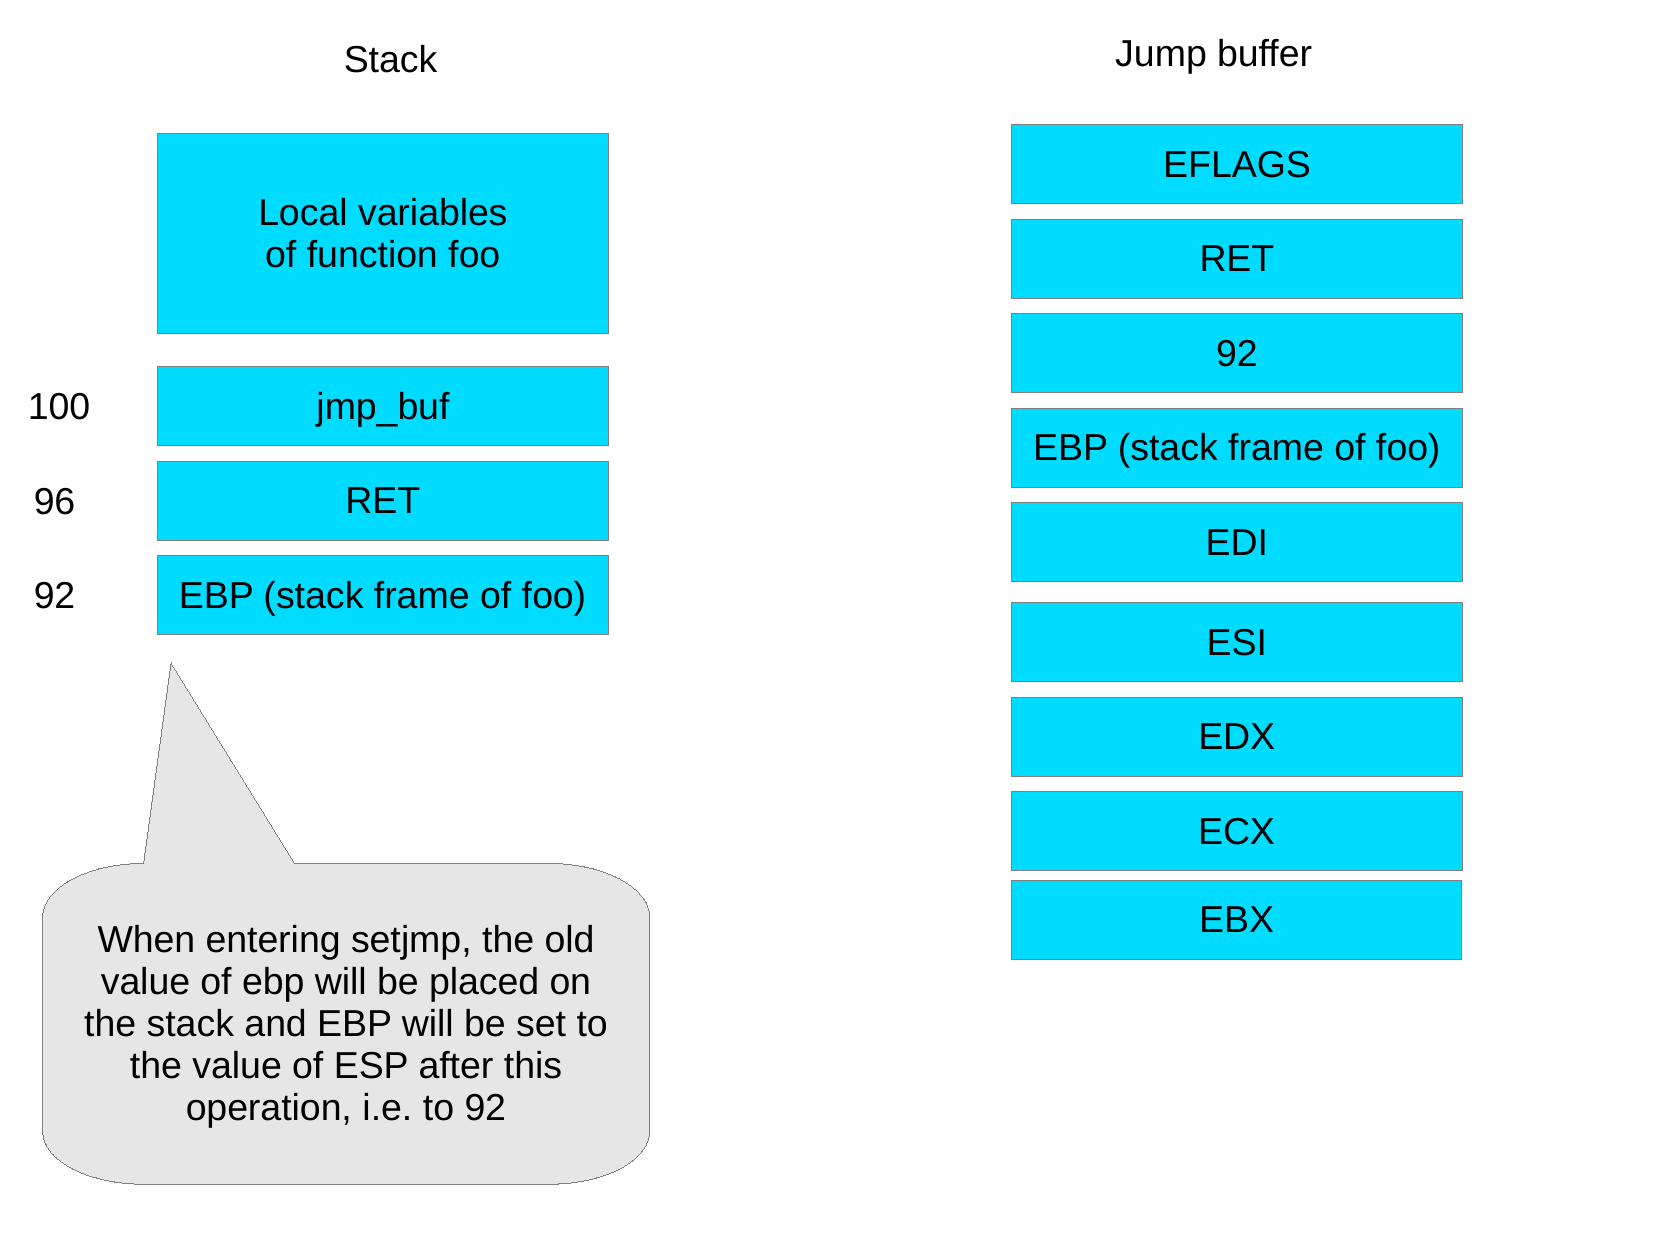

Jump buffer
Stack
EFLAGS
Local variables
of function foo
RET
92
jmp_buf
100
EBP (stack frame of foo)
RET
96
EDI
EBP (stack frame of foo)
92
ESI
EDX
ECX
When entering setjmp, the old value of ebp will be placed on the stack and EBP will be set to the value of ESP after this operation, i.e. to 92
EBX